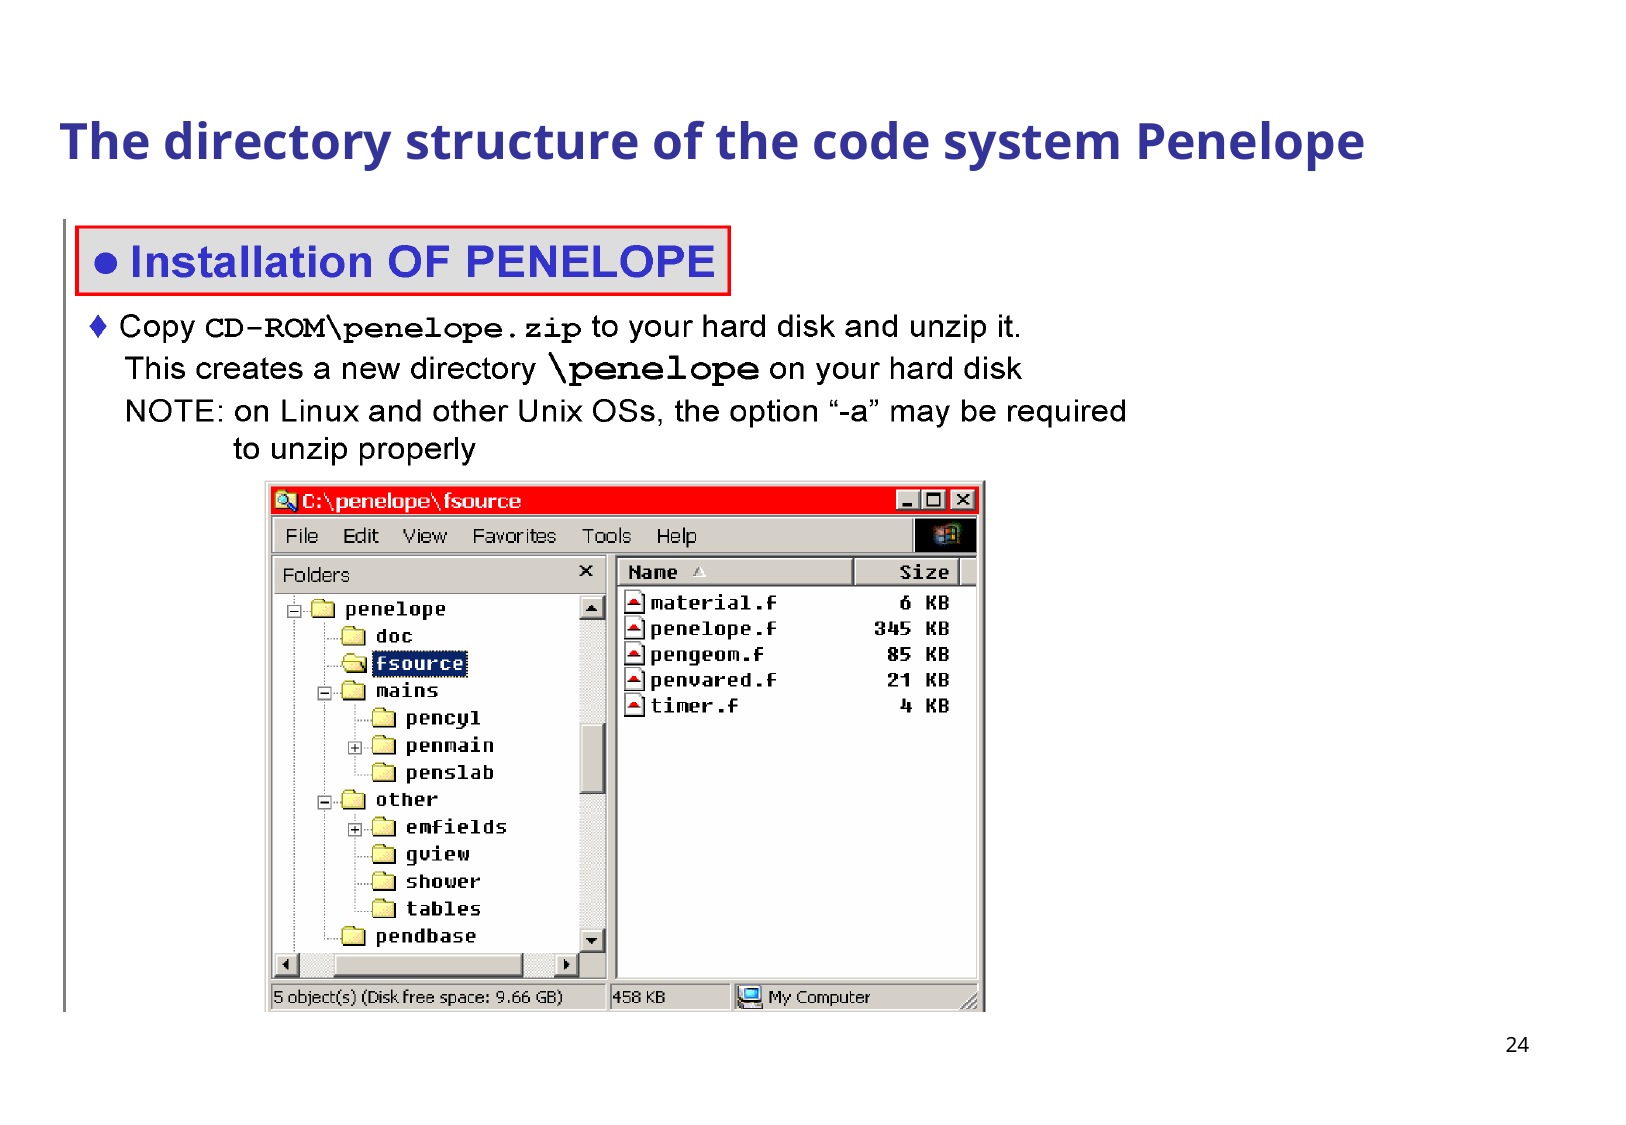

The directory structure of the code system Penelope
24